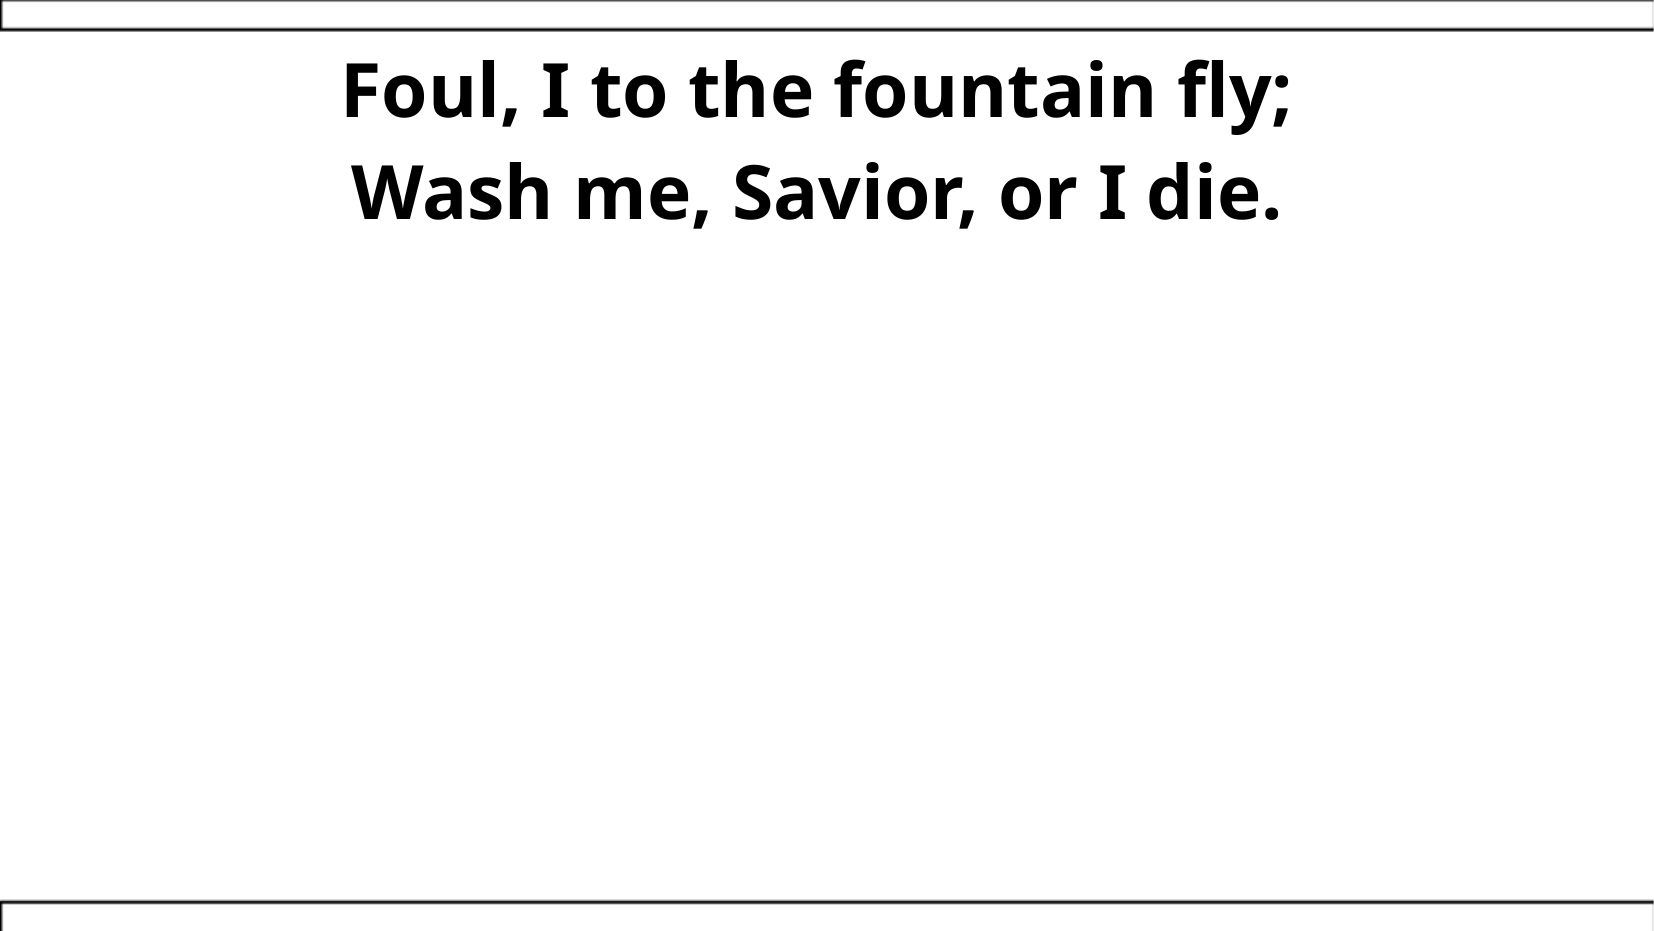

Foul, I to the fountain fly;
Wash me, Savior, or I die.